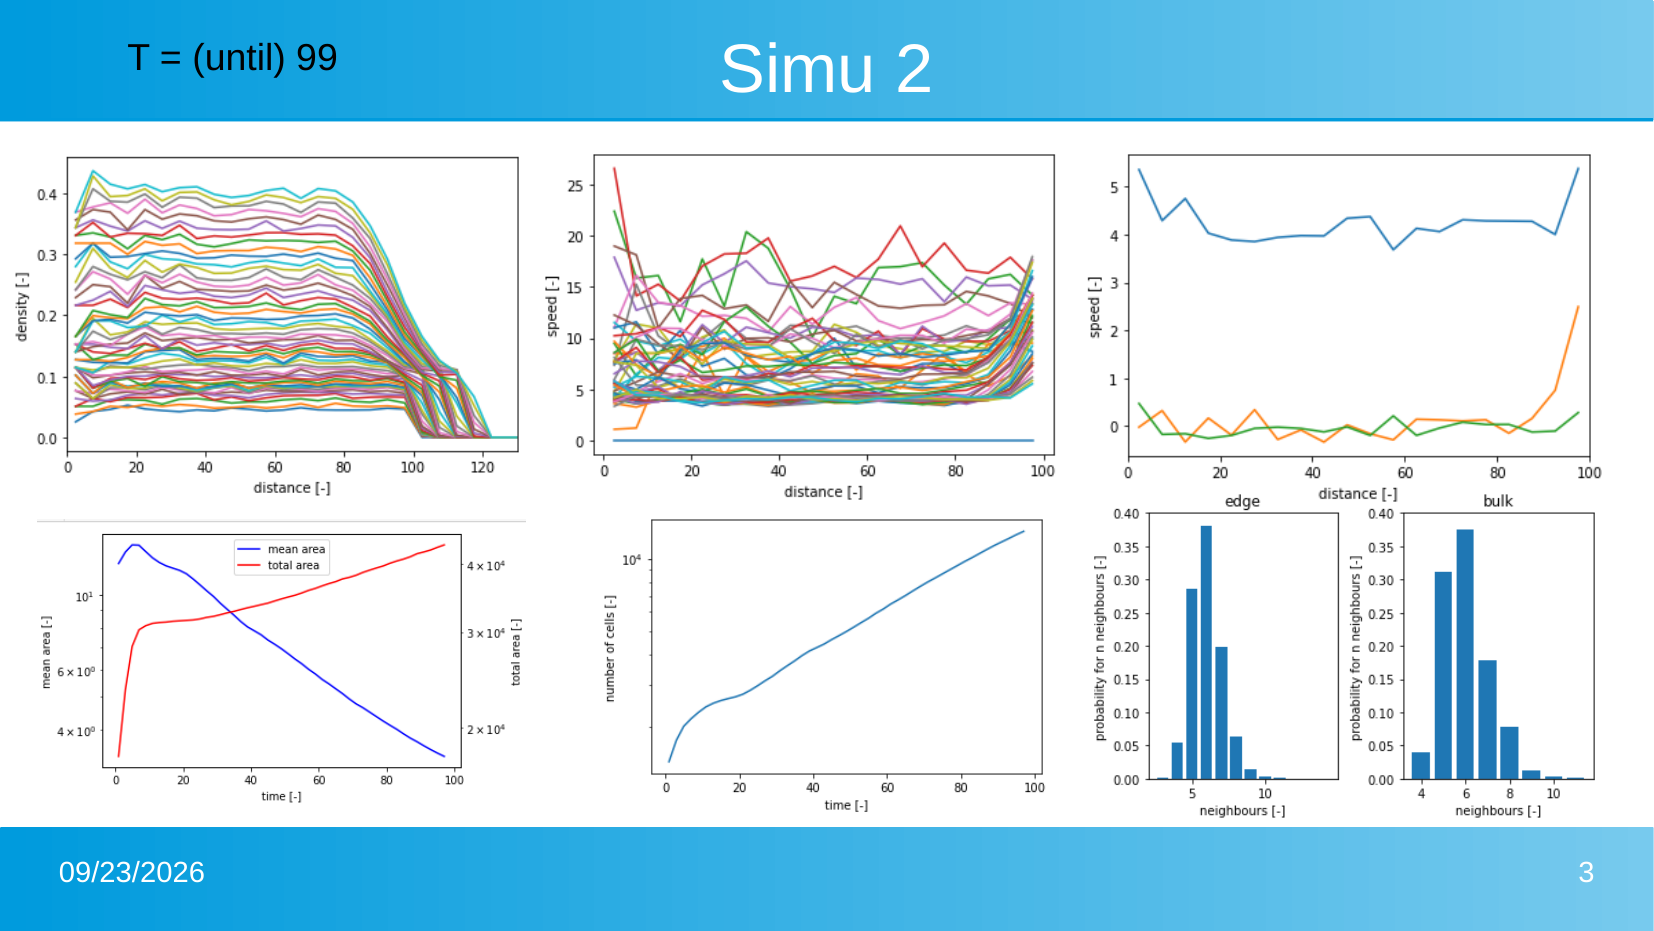

# Simu 2
T = (until) 99
3